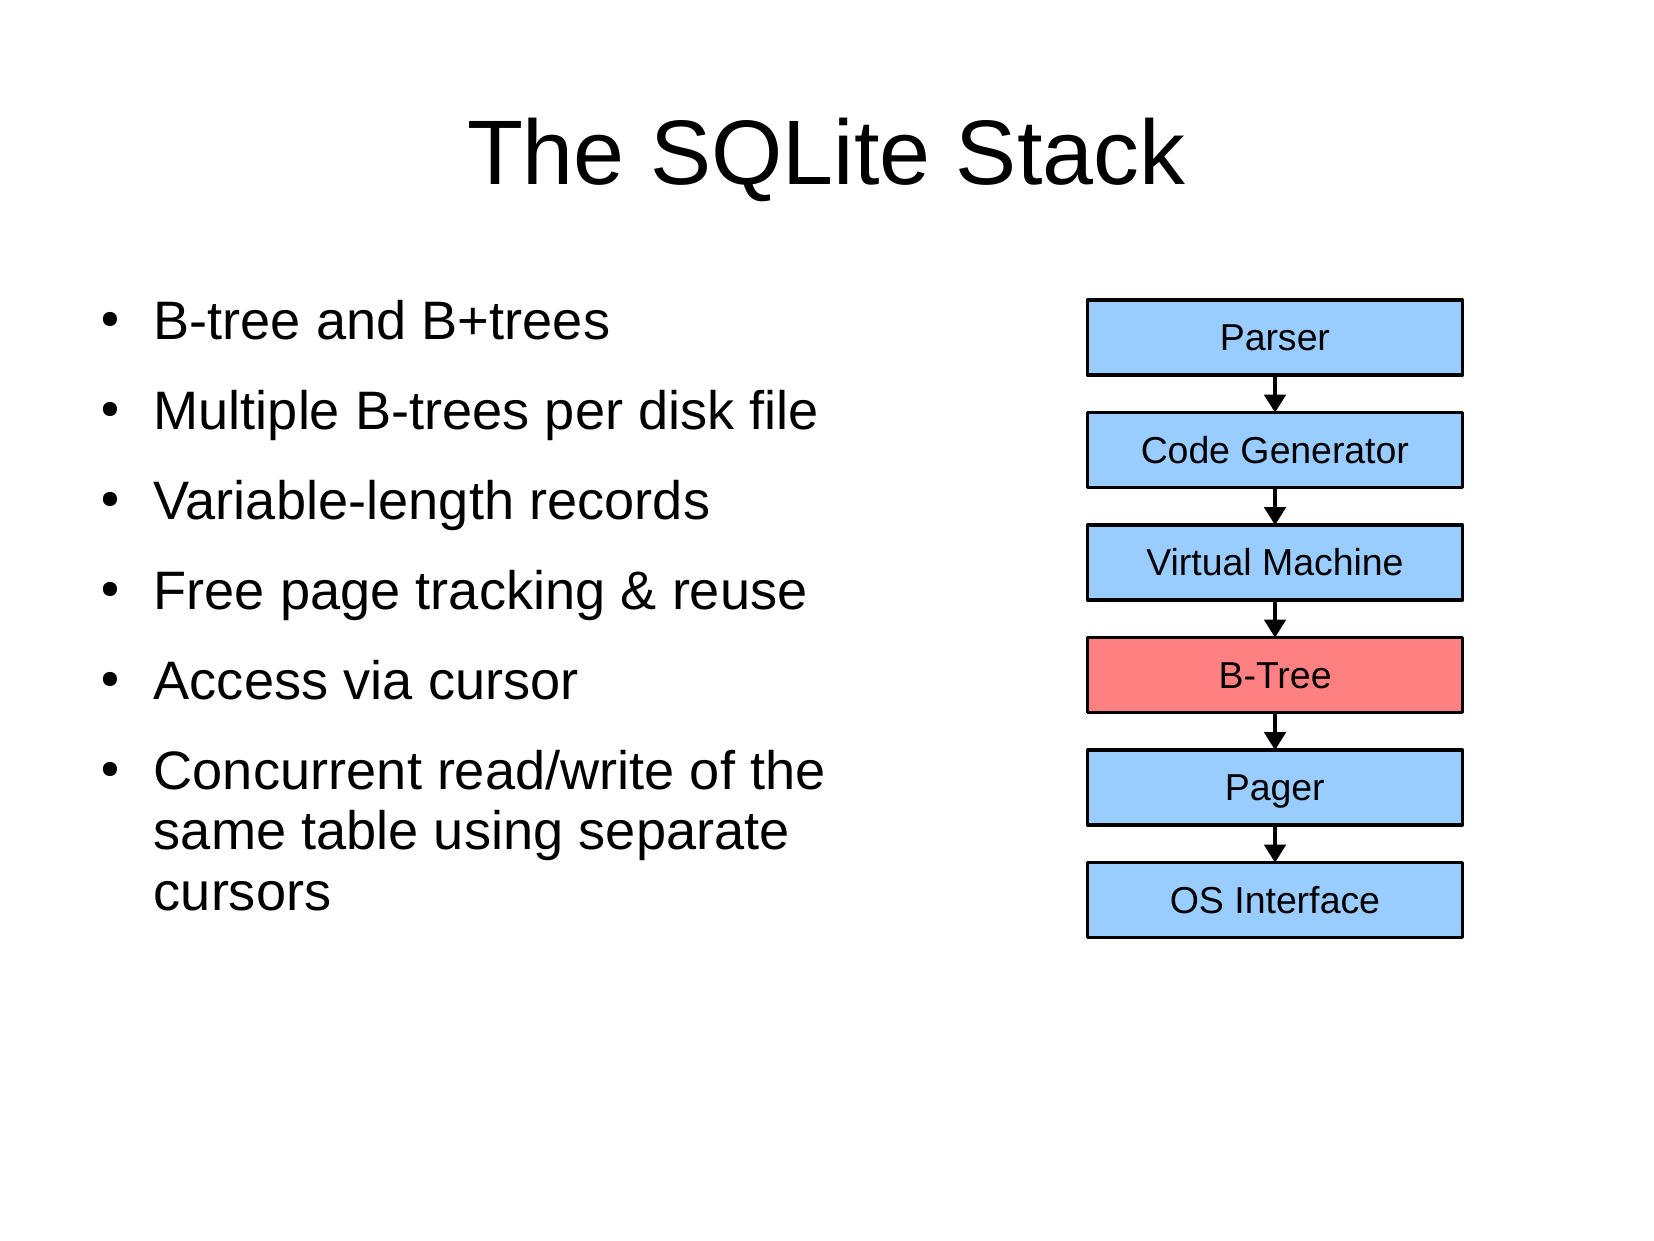

# The SQLite Stack
B-tree and B+trees
Multiple B-trees per disk file
Variable-length records
Free page tracking & reuse
Access via cursor
Concurrent read/write of the same table using separate cursors
Parser
Code Generator
Virtual Machine
B-Tree
Pager
OS Interface